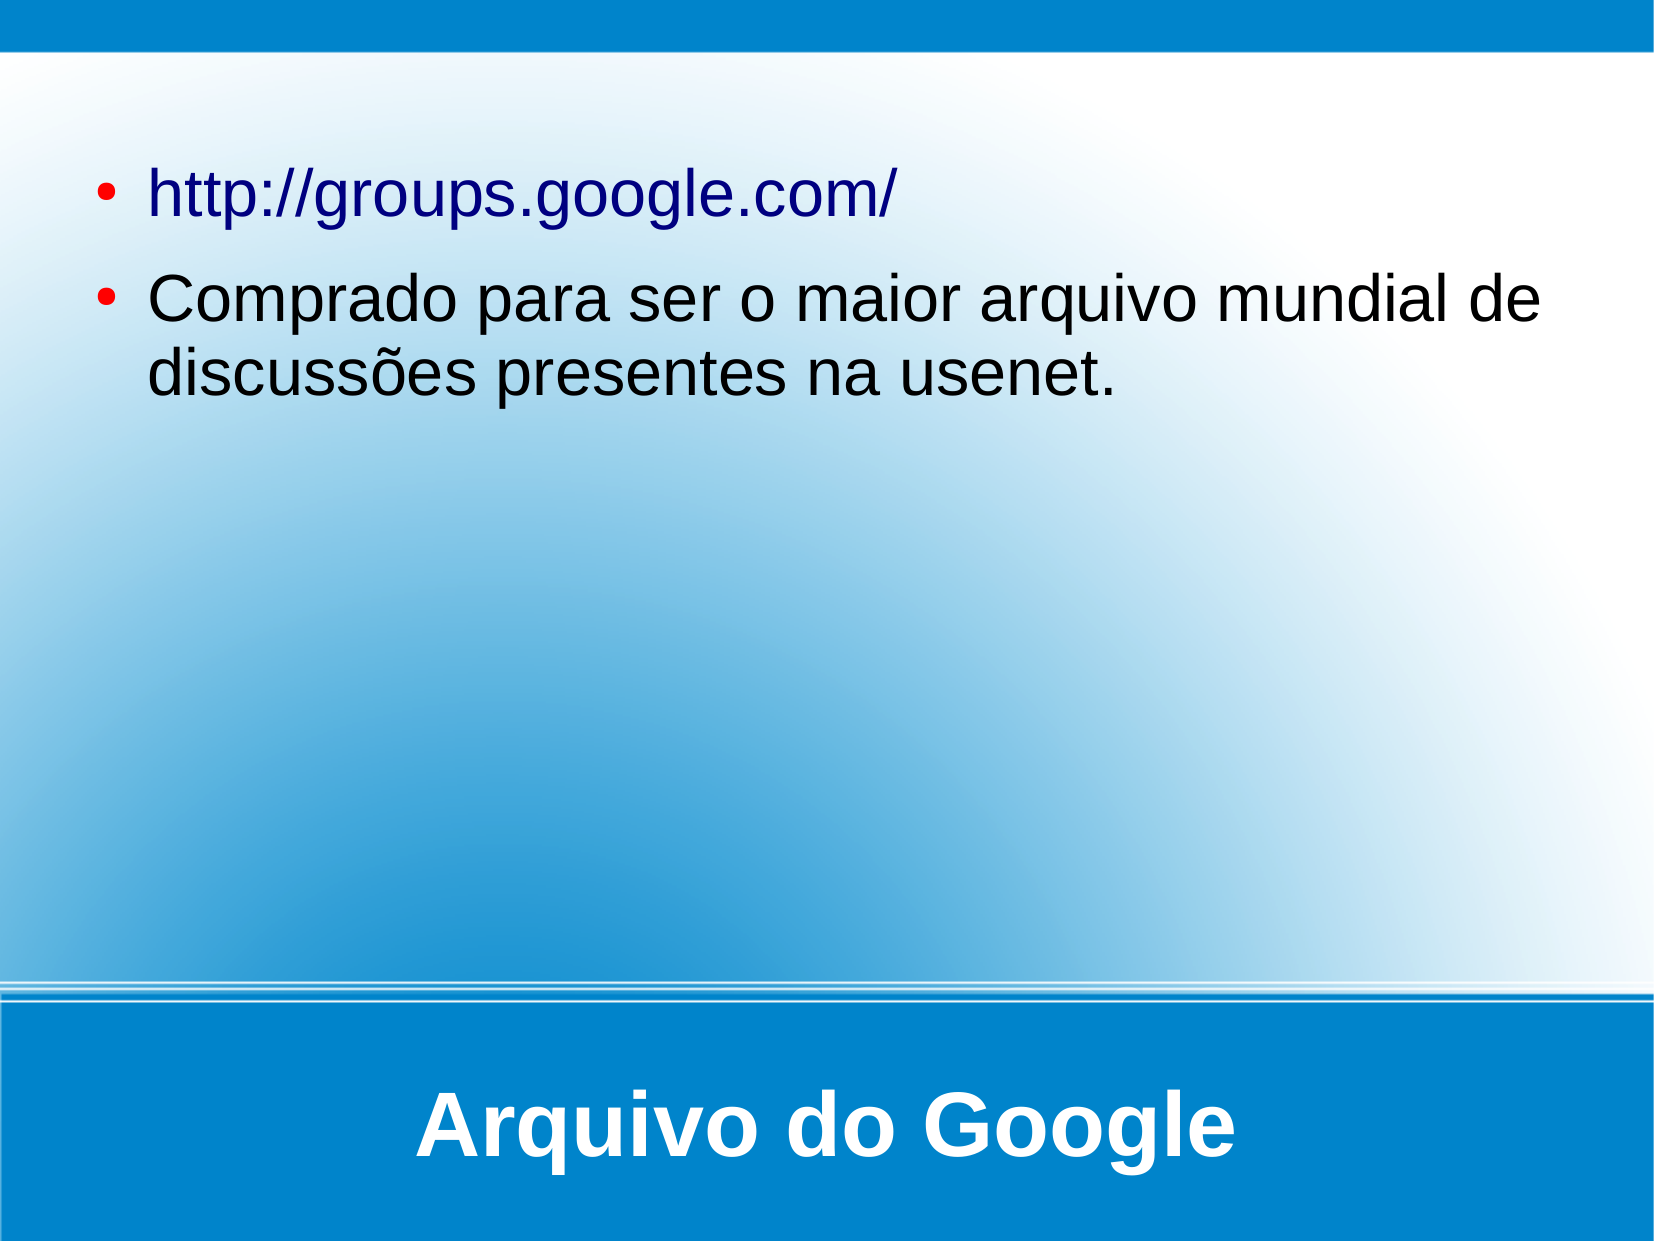

http://groups.google.com/
Comprado para ser o maior arquivo mundial de discussões presentes na usenet.
# Arquivo do Google